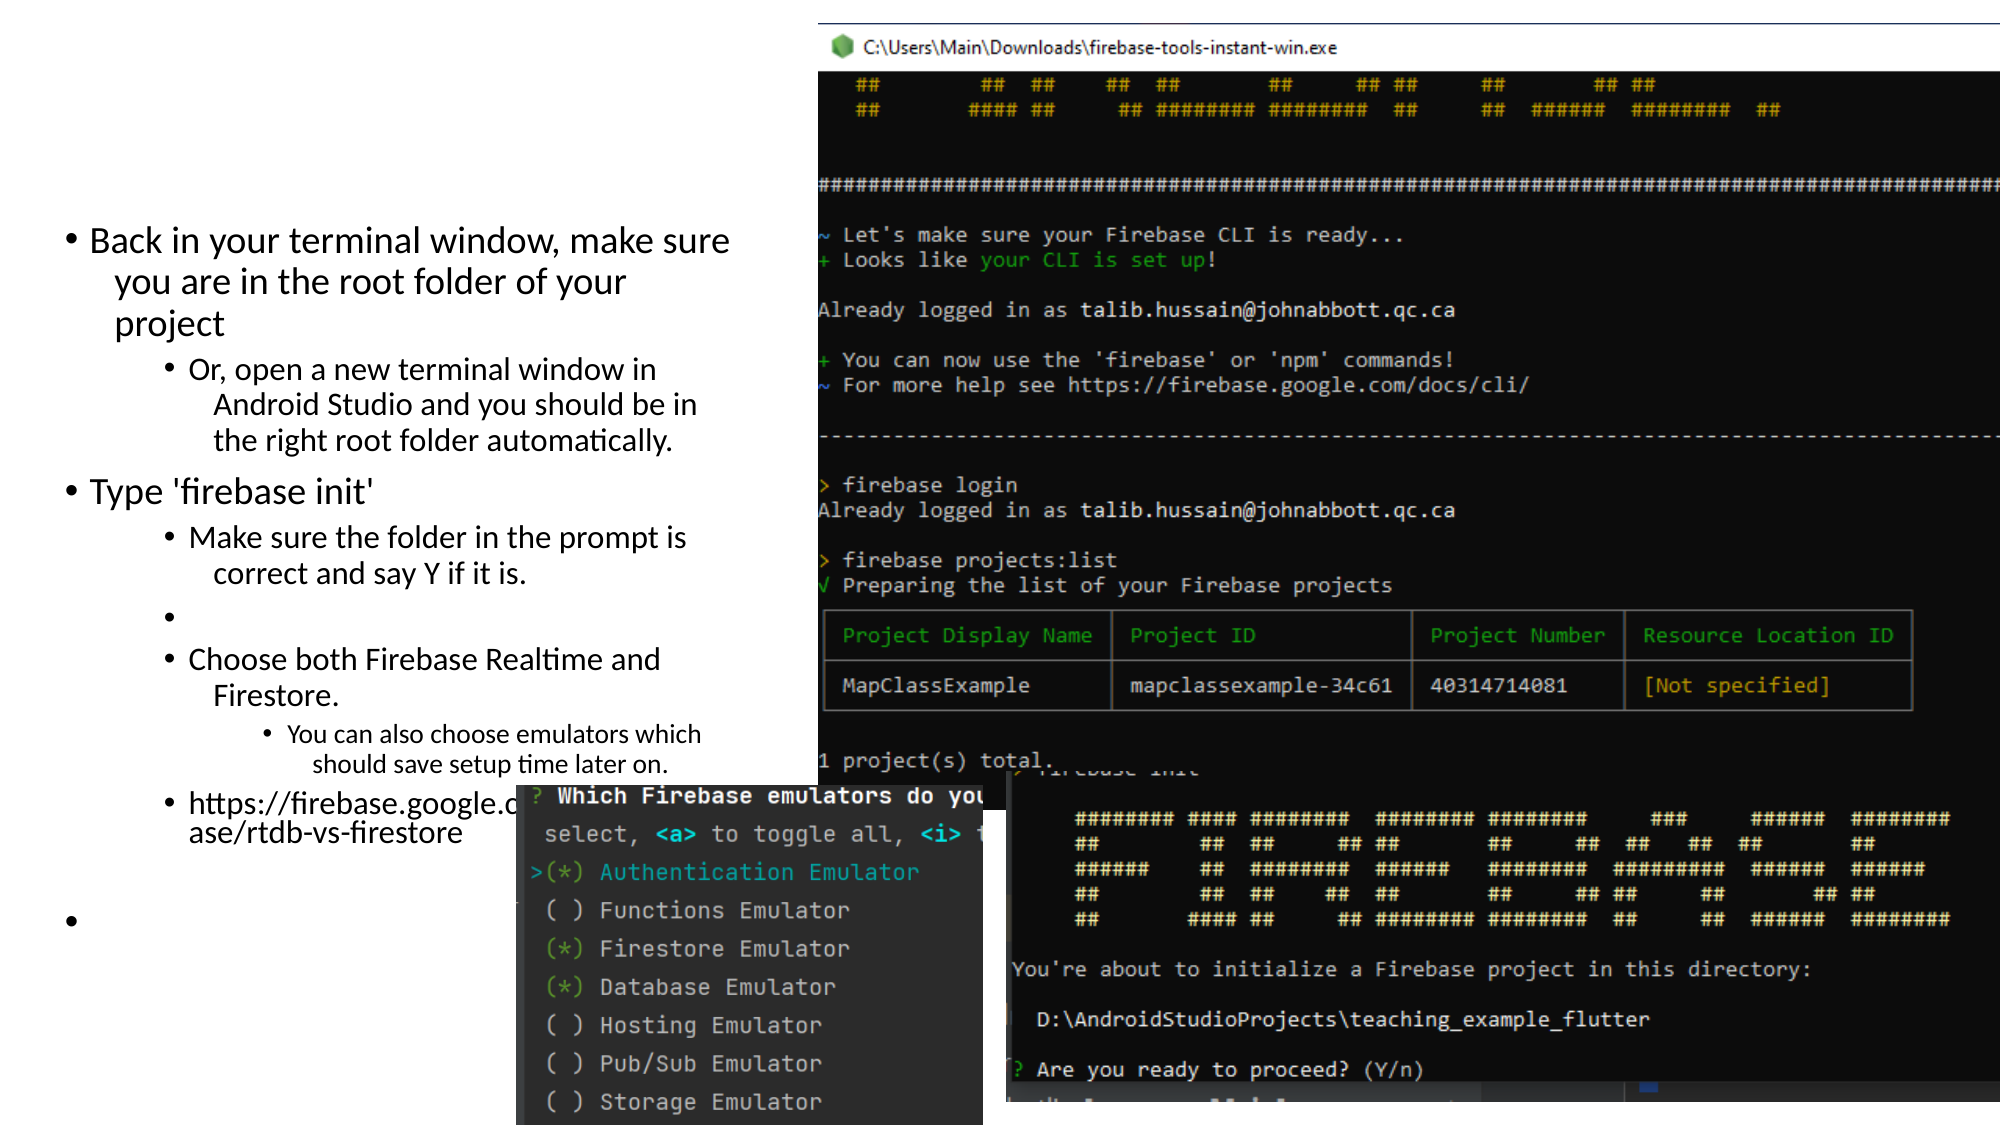

#
Back in your terminal window, make sure you are in the root folder of your project
Or, open a new terminal window in Android Studio and you should be in the right root folder automatically.
Type 'firebase init'
Make sure the folder in the prompt is correct and say Y if it is.
Choose both Firebase Realtime and Firestore.
You can also choose emulators which should save setup time later on.
https://firebase.google.com/docs/database/rtdb-vs-firestore